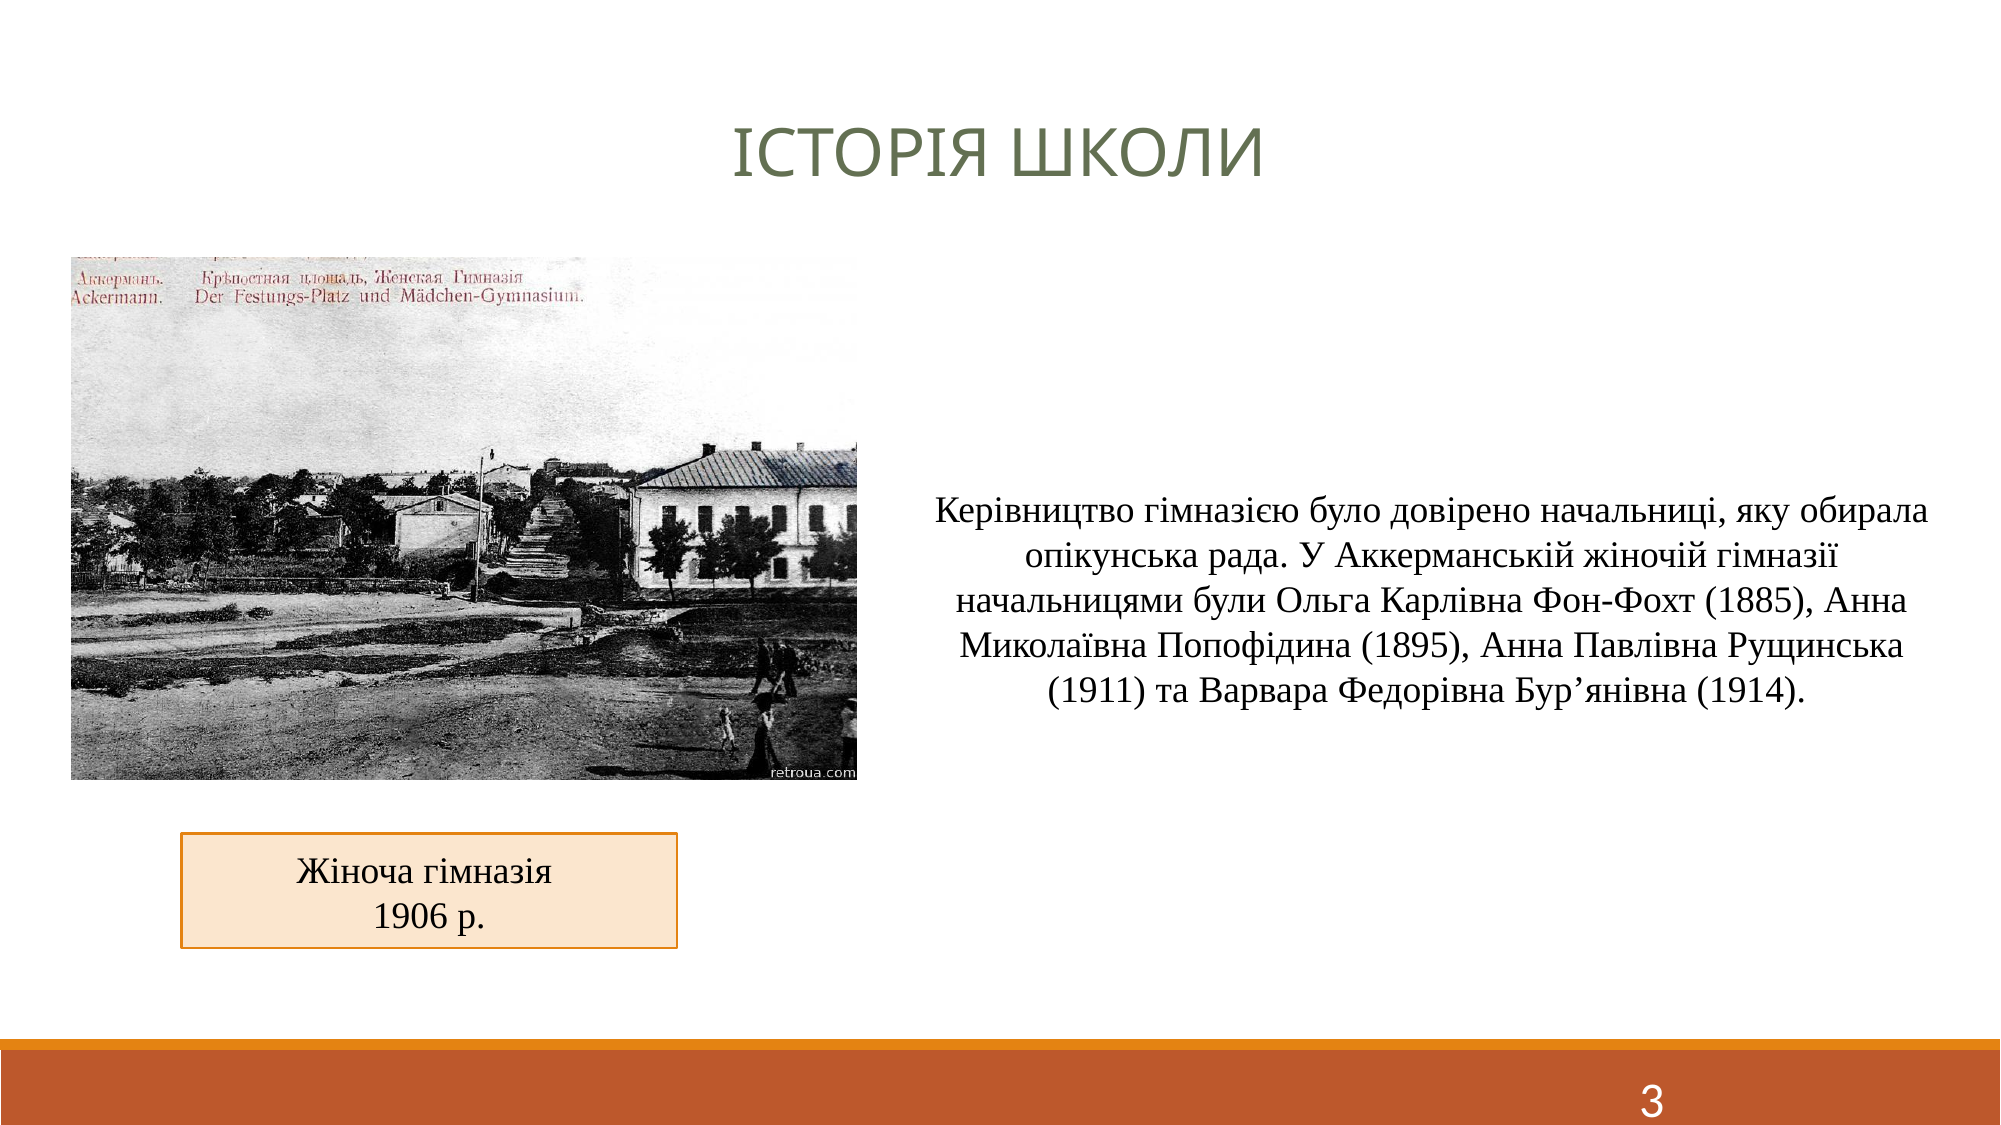

ІСТОРІЯ ШКОЛИ
Керівництво гімназією було довірено начальниці, яку обирала опікунська рада. У Аккерманській жіночій гімназії начальницями були Ольга Карлівна Фон-Фохт (1885), Анна Миколаївна Попофідина (1895), Анна Павлівна Рущинська (1911) та Варвара Федорівна Бур’янівна (1914).
Жіноча гімназія
1906 р.